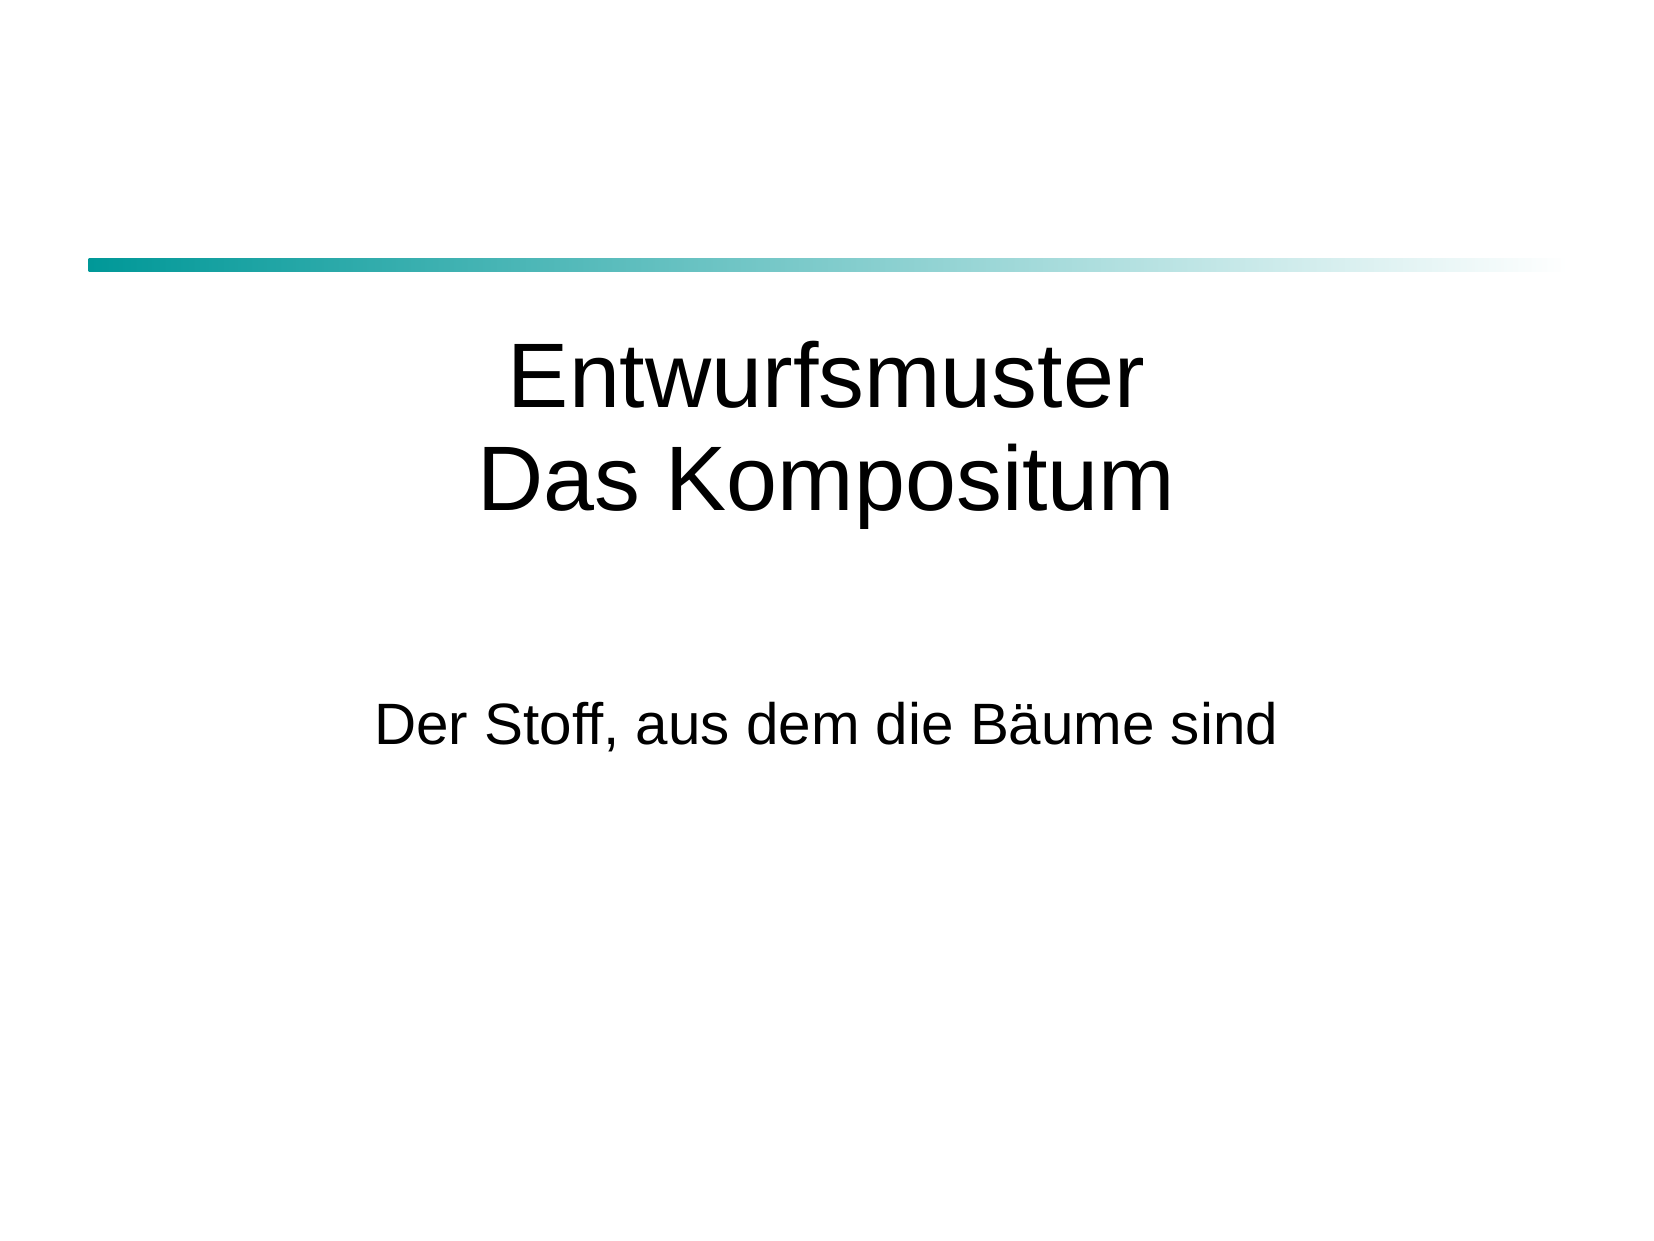

# Entwurfsmuster Das Kompositum
Der Stoff, aus dem die Bäume sind